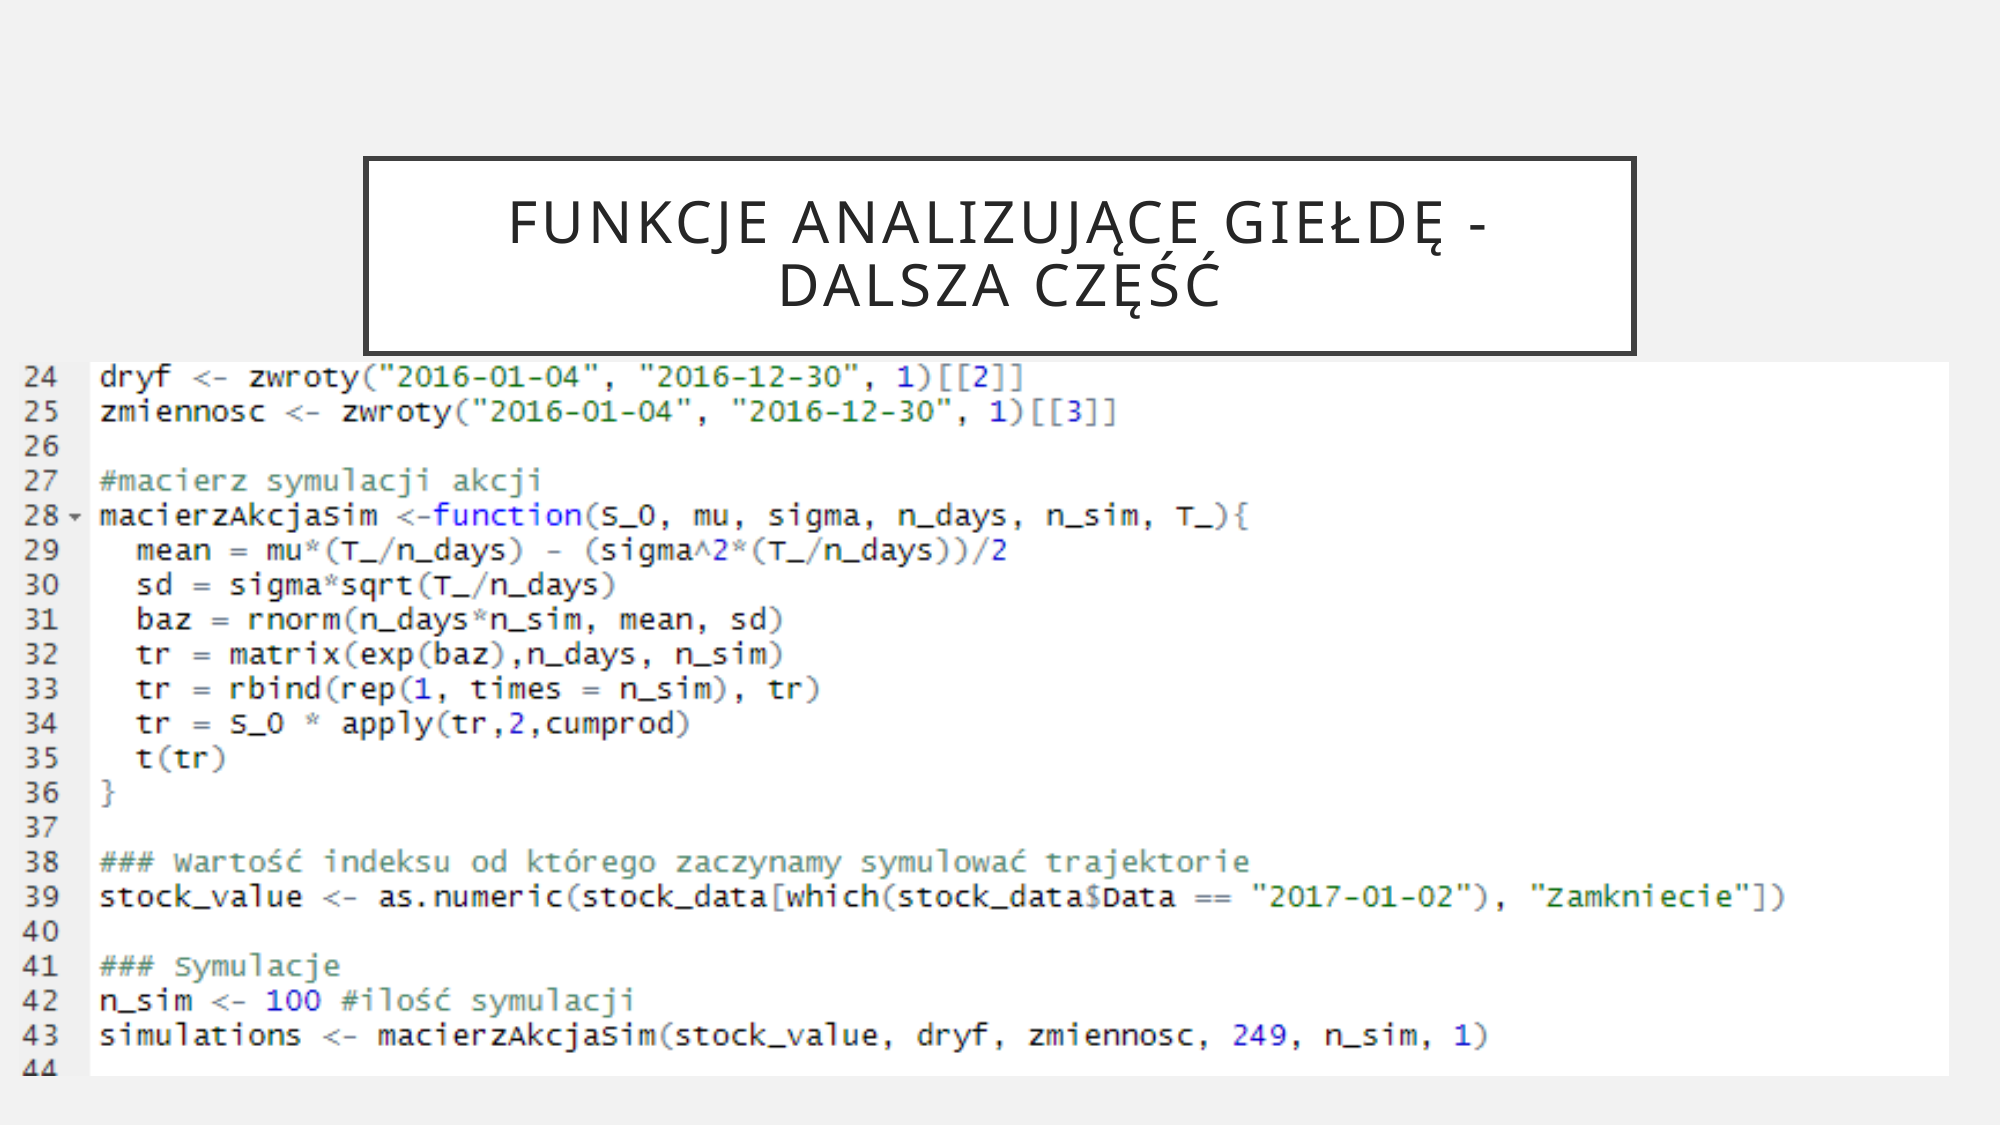

# Funkcje analizujące giełdę - dalsza część